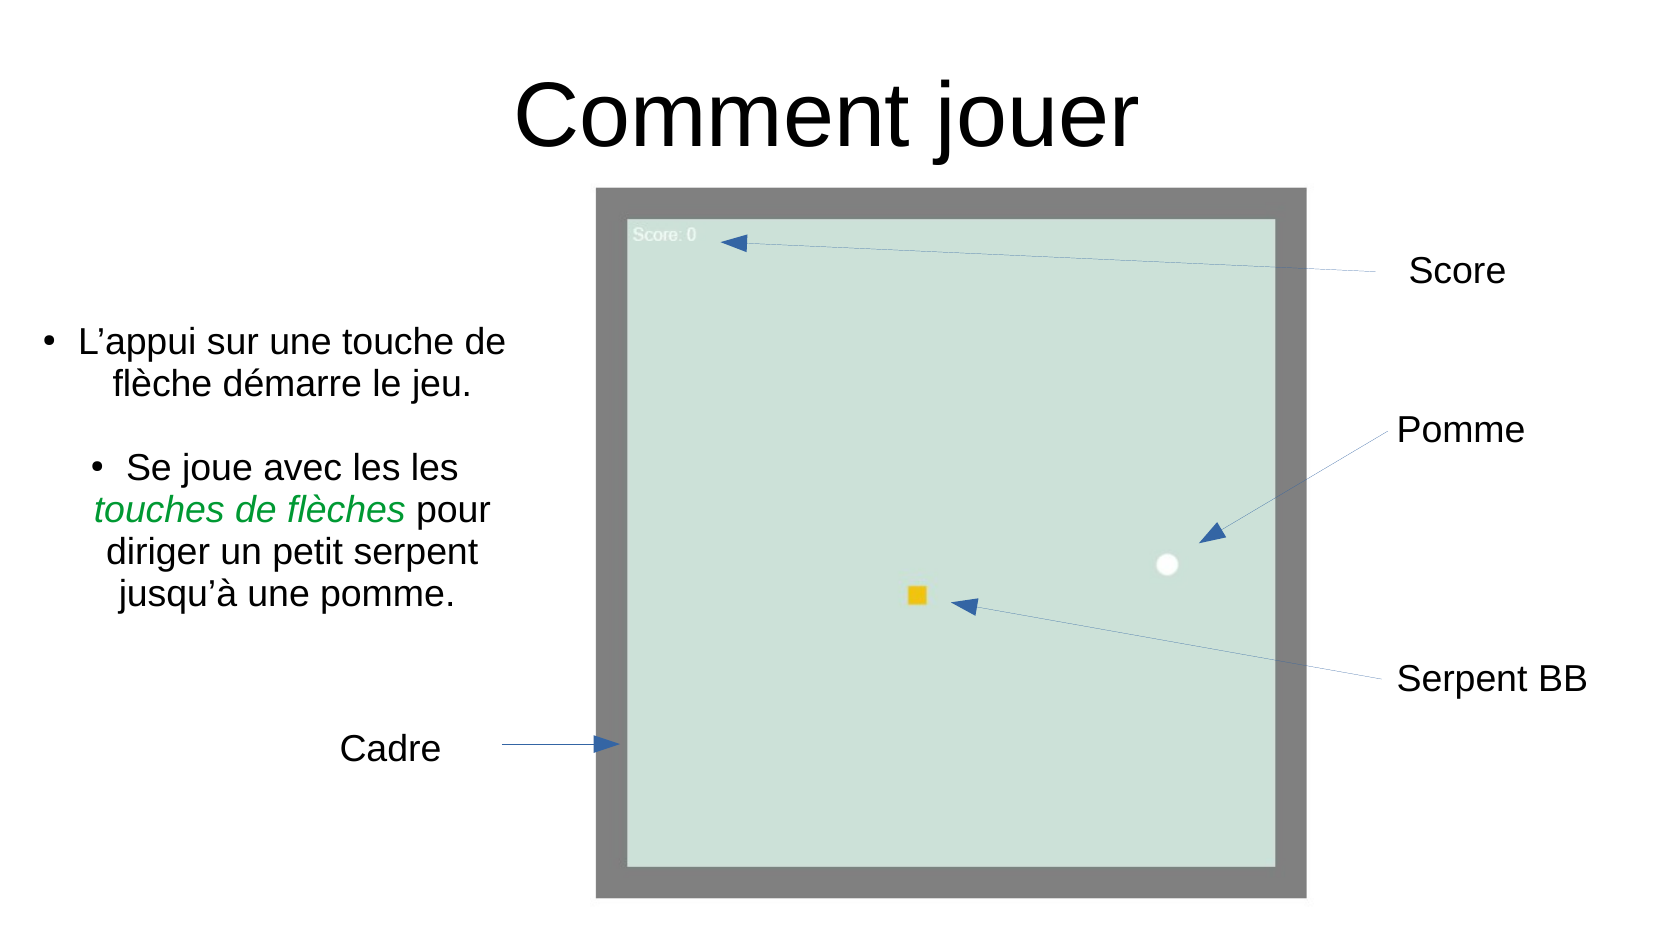

# Comment jouer
L’appui sur une touche de flèche démarre le jeu.
Se joue avec les les touches de flèches pour diriger un petit serpent jusqu’à une pomme.
Score
Pomme
Serpent BB
Cadre